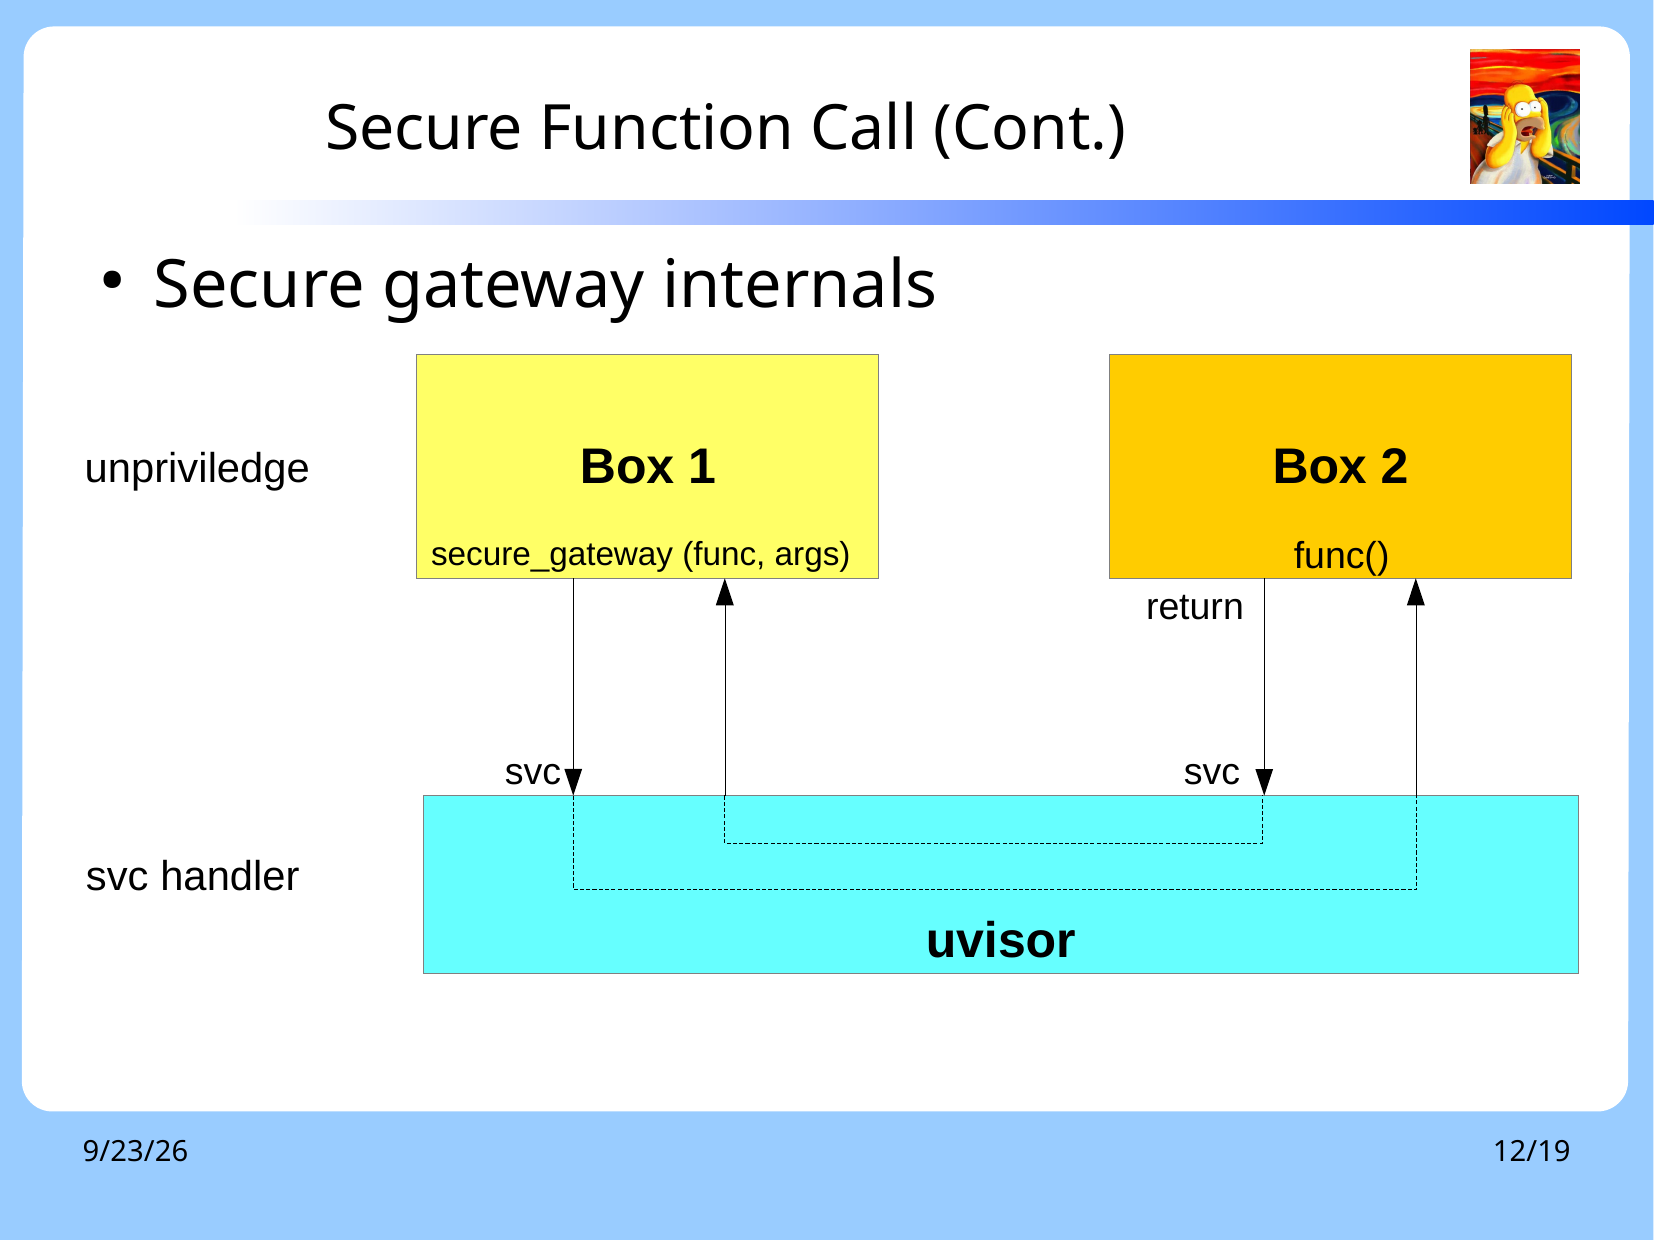

# Secure Function Call (Cont.)
Secure gateway internals
Box 1
Box 2
unpriviledge
func()
secure_gateway (func, args)
return
svc
svc
uvisor
svc handler
12